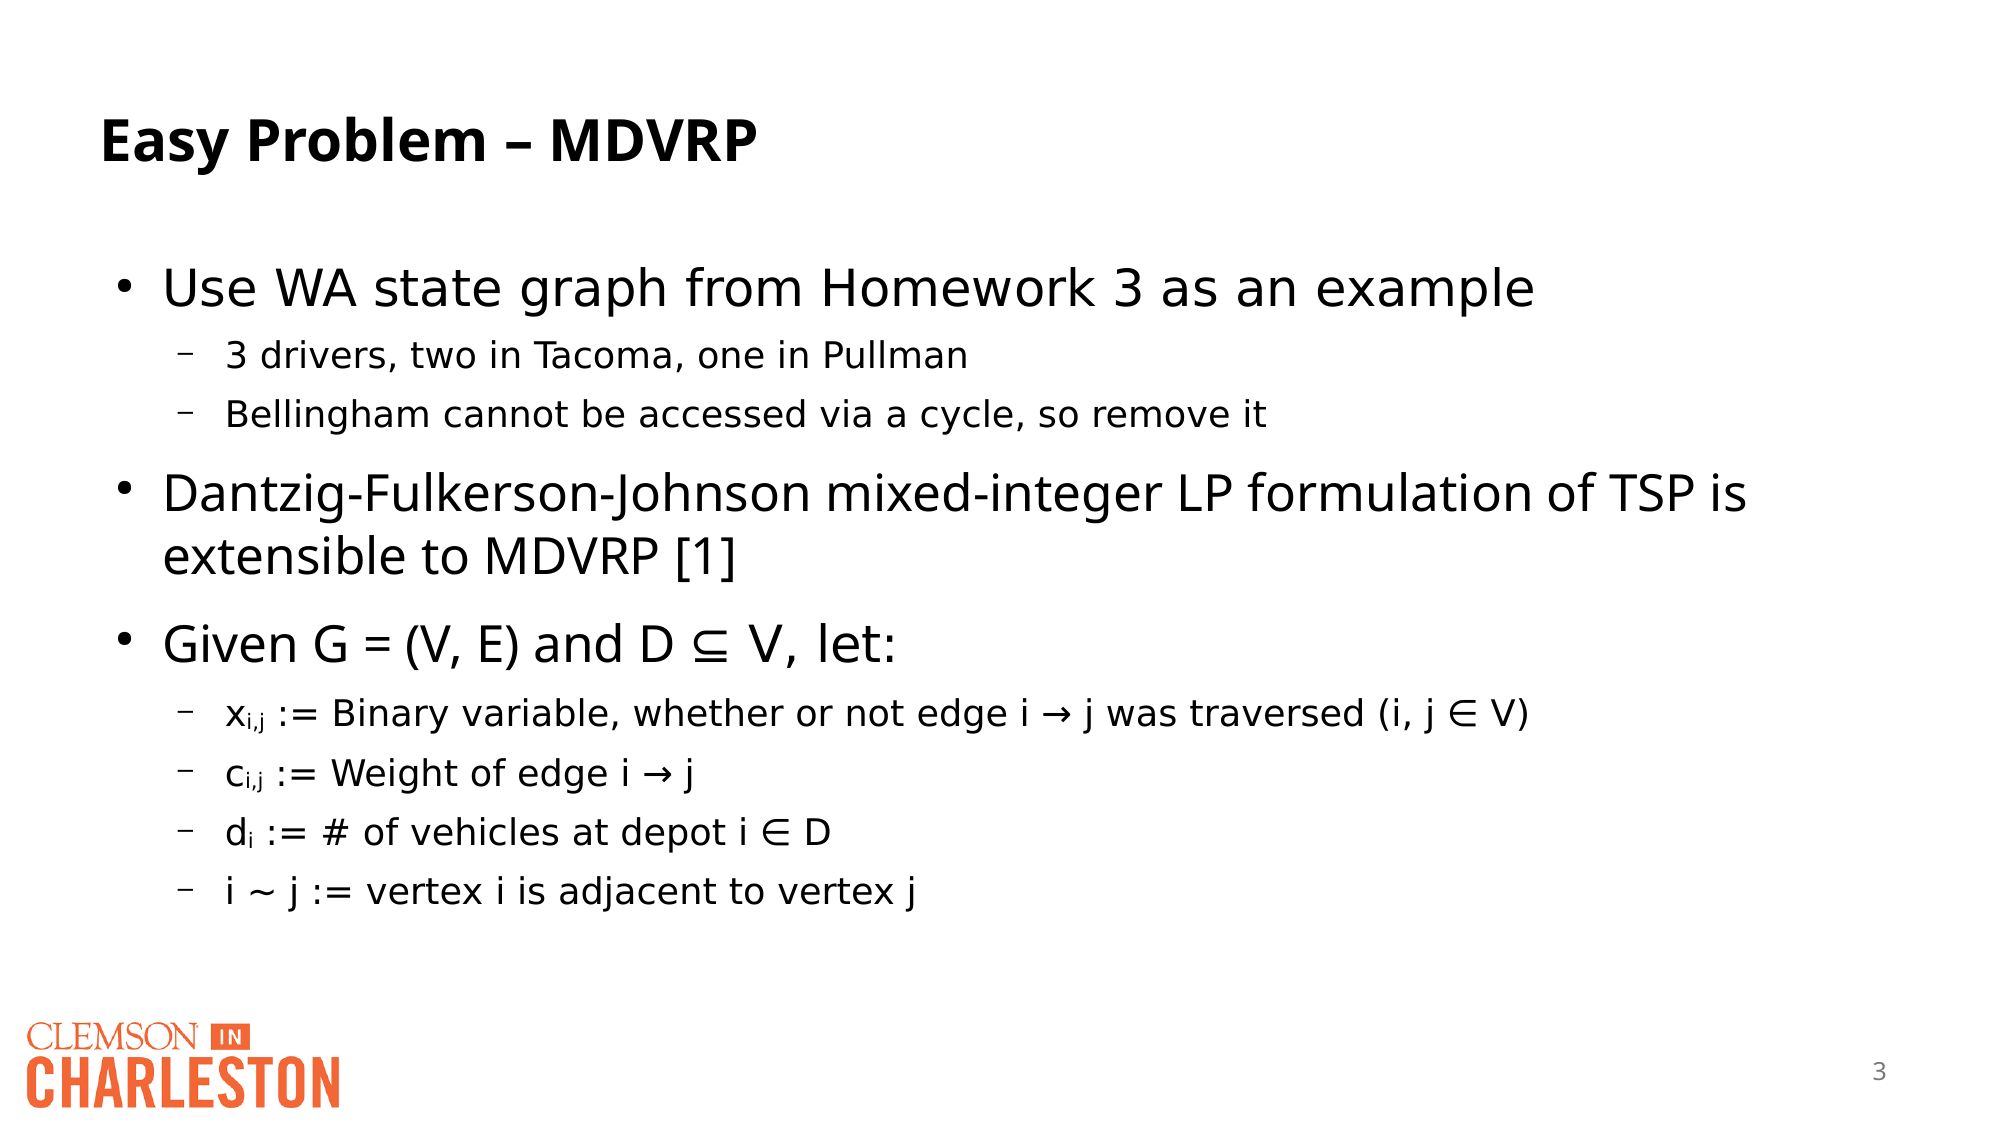

# Easy Problem – MDVRP
Use WA state graph from Homework 3 as an example
3 drivers, two in Tacoma, one in Pullman
Bellingham cannot be accessed via a cycle, so remove it
Dantzig-Fulkerson-Johnson mixed-integer LP formulation of TSP is extensible to MDVRP [1]
Given G = (V, E) and D ⊆ V, let:
xi,j := Binary variable, whether or not edge i → j was traversed (i, j ∈ V)
ci,j := Weight of edge i → j
di := # of vehicles at depot i ∈ D
i ~ j := vertex i is adjacent to vertex j
3